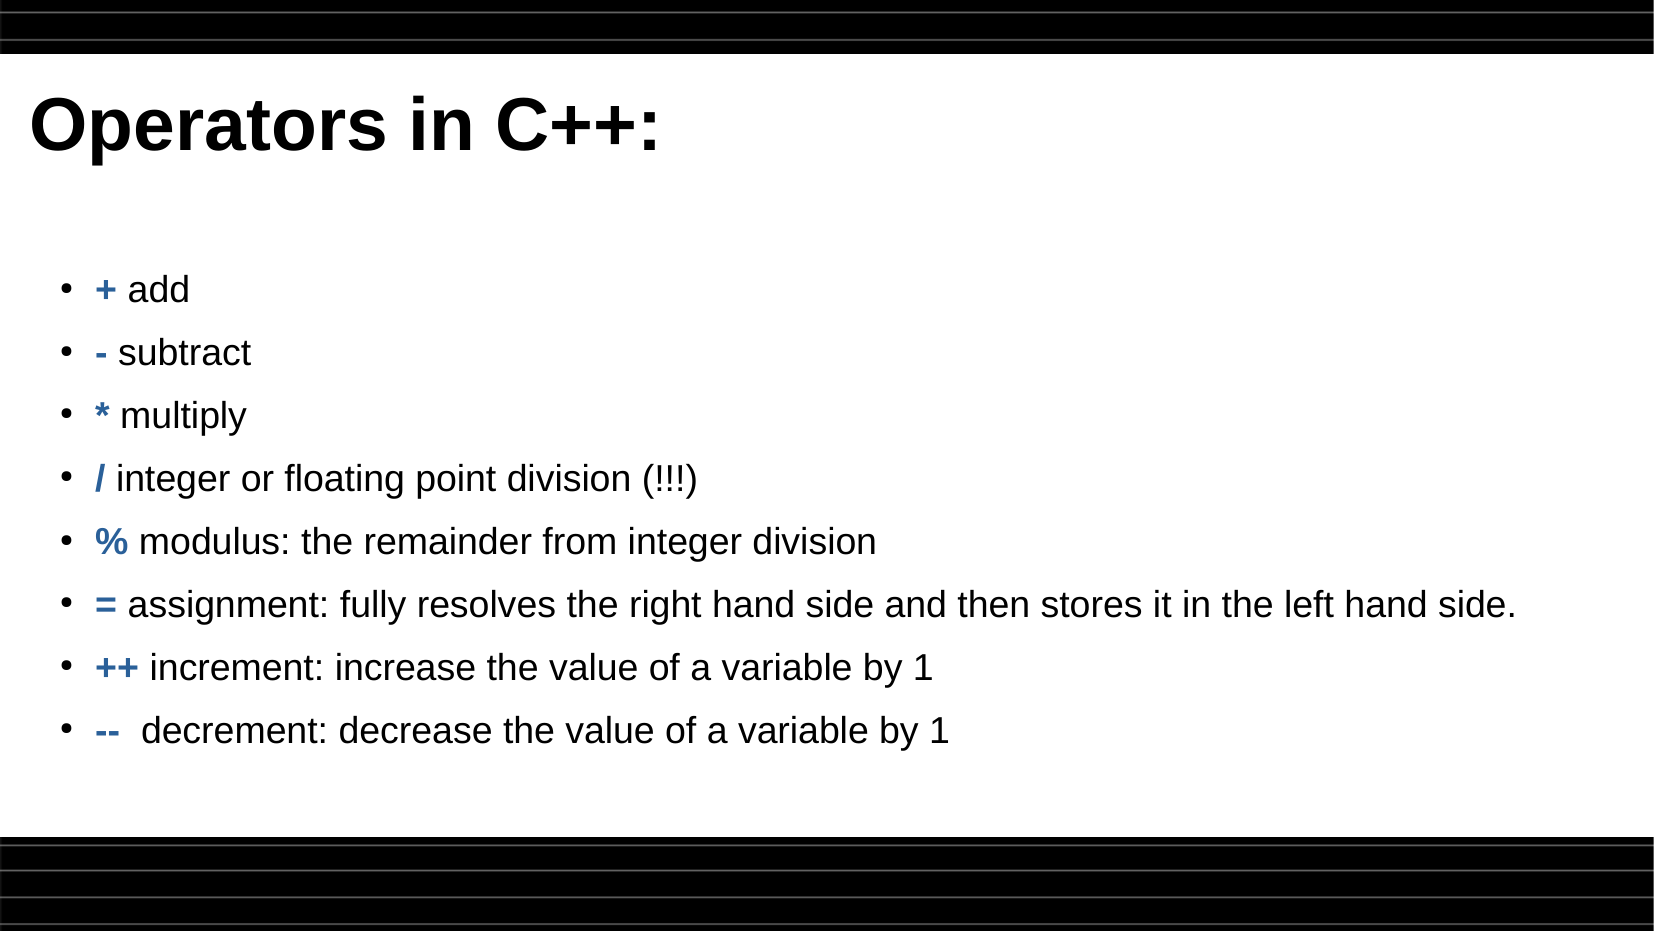

Operators in C++:
+ add
- subtract
* multiply
/ integer or floating point division (!!!)
% modulus: the remainder from integer division
= assignment: fully resolves the right hand side and then stores it in the left hand side.
++ increment: increase the value of a variable by 1
-- decrement: decrease the value of a variable by 1